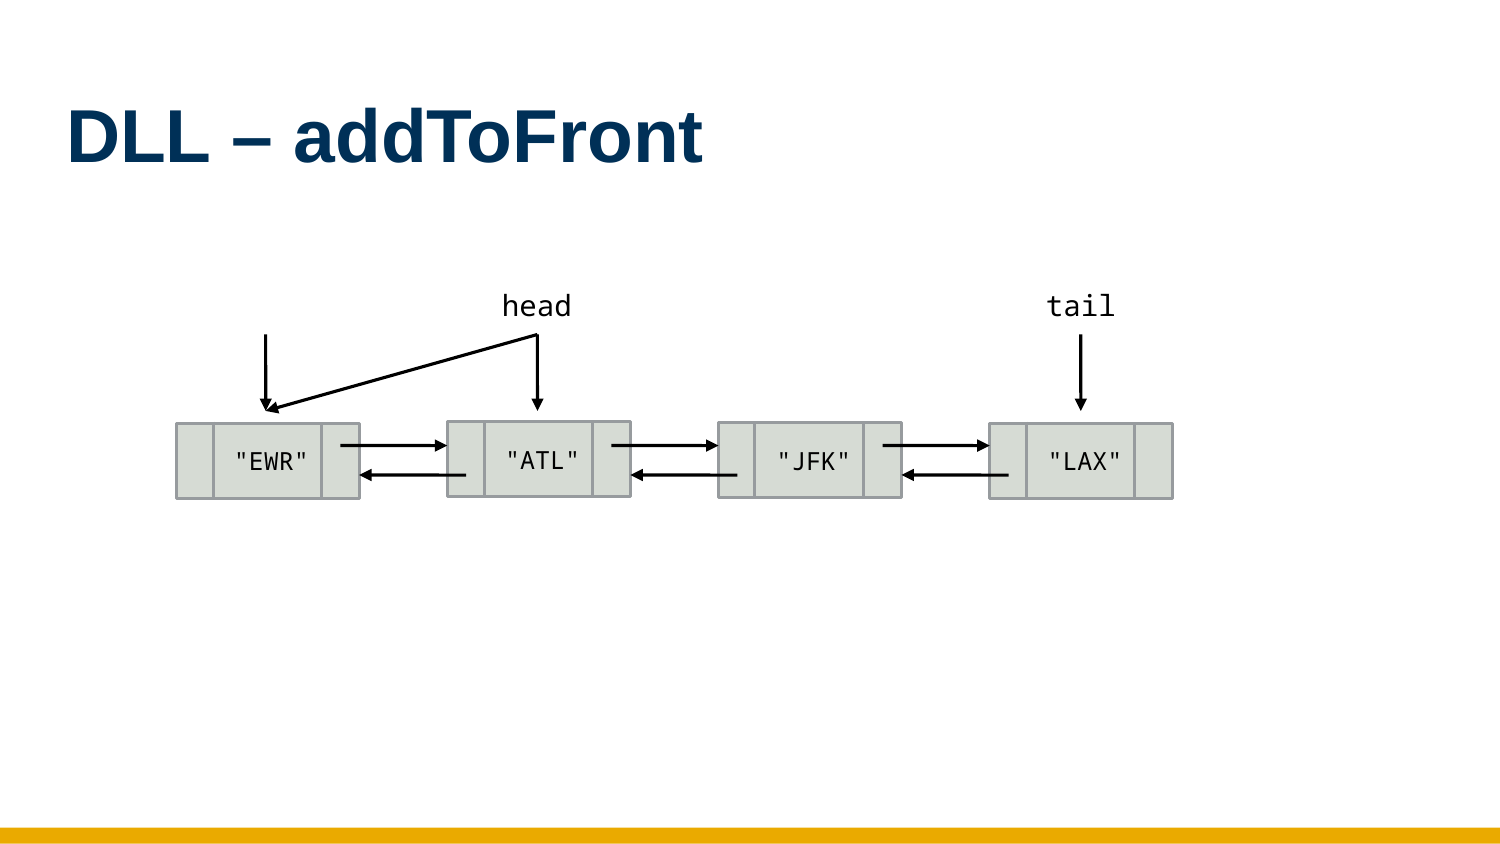

# DLL – addToFront
tail
head
"EWR"
"LAX"
"ATL"
"JFK"